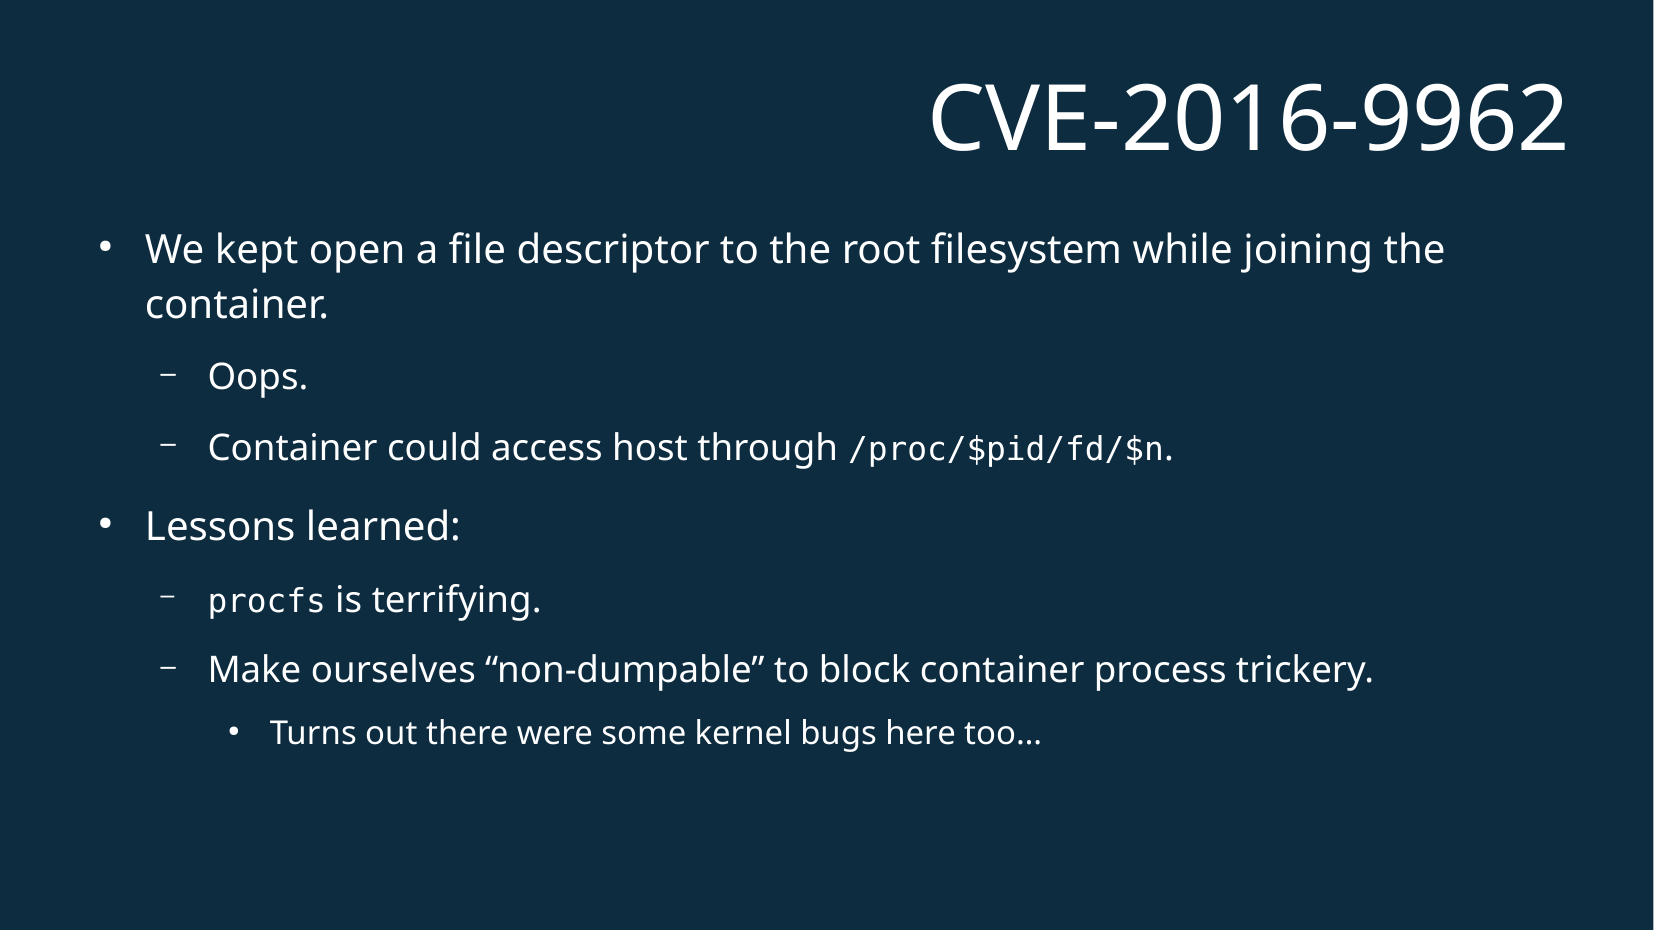

# CVE-2016-9962
We kept open a file descriptor to the root filesystem while joining the container.
Oops.
Container could access host through /proc/$pid/fd/$n.
Lessons learned:
procfs is terrifying.
Make ourselves “non-dumpable” to block container process trickery.
Turns out there were some kernel bugs here too…